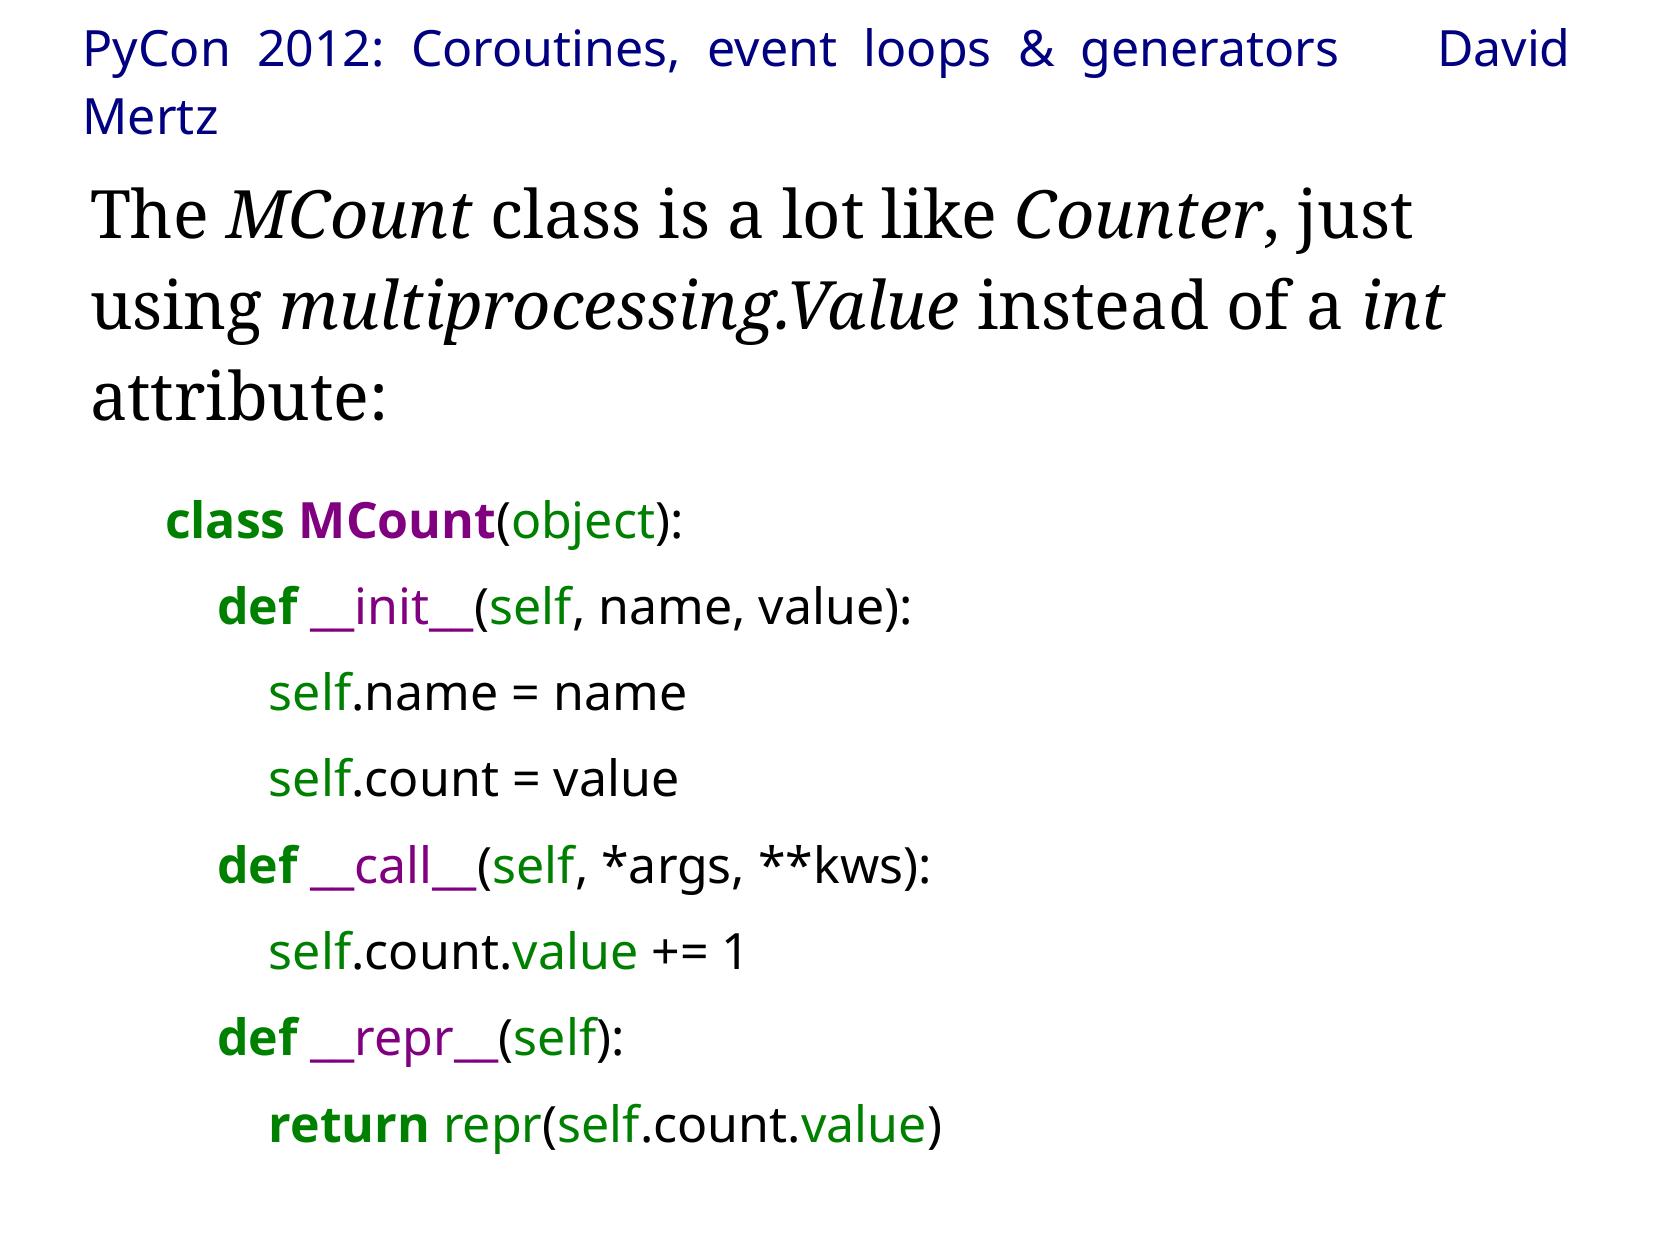

PyCon 2012: Coroutines, event loops & generators		David Mertz
# The MCount class is a lot like Counter, just using multiprocessing.Value instead of a int attribute:
class MCount(object):
 def __init__(self, name, value):
 self.name = name
 self.count = value
 def __call__(self, *args, **kws):
 self.count.value += 1
 def __repr__(self):
 return repr(self.count.value)